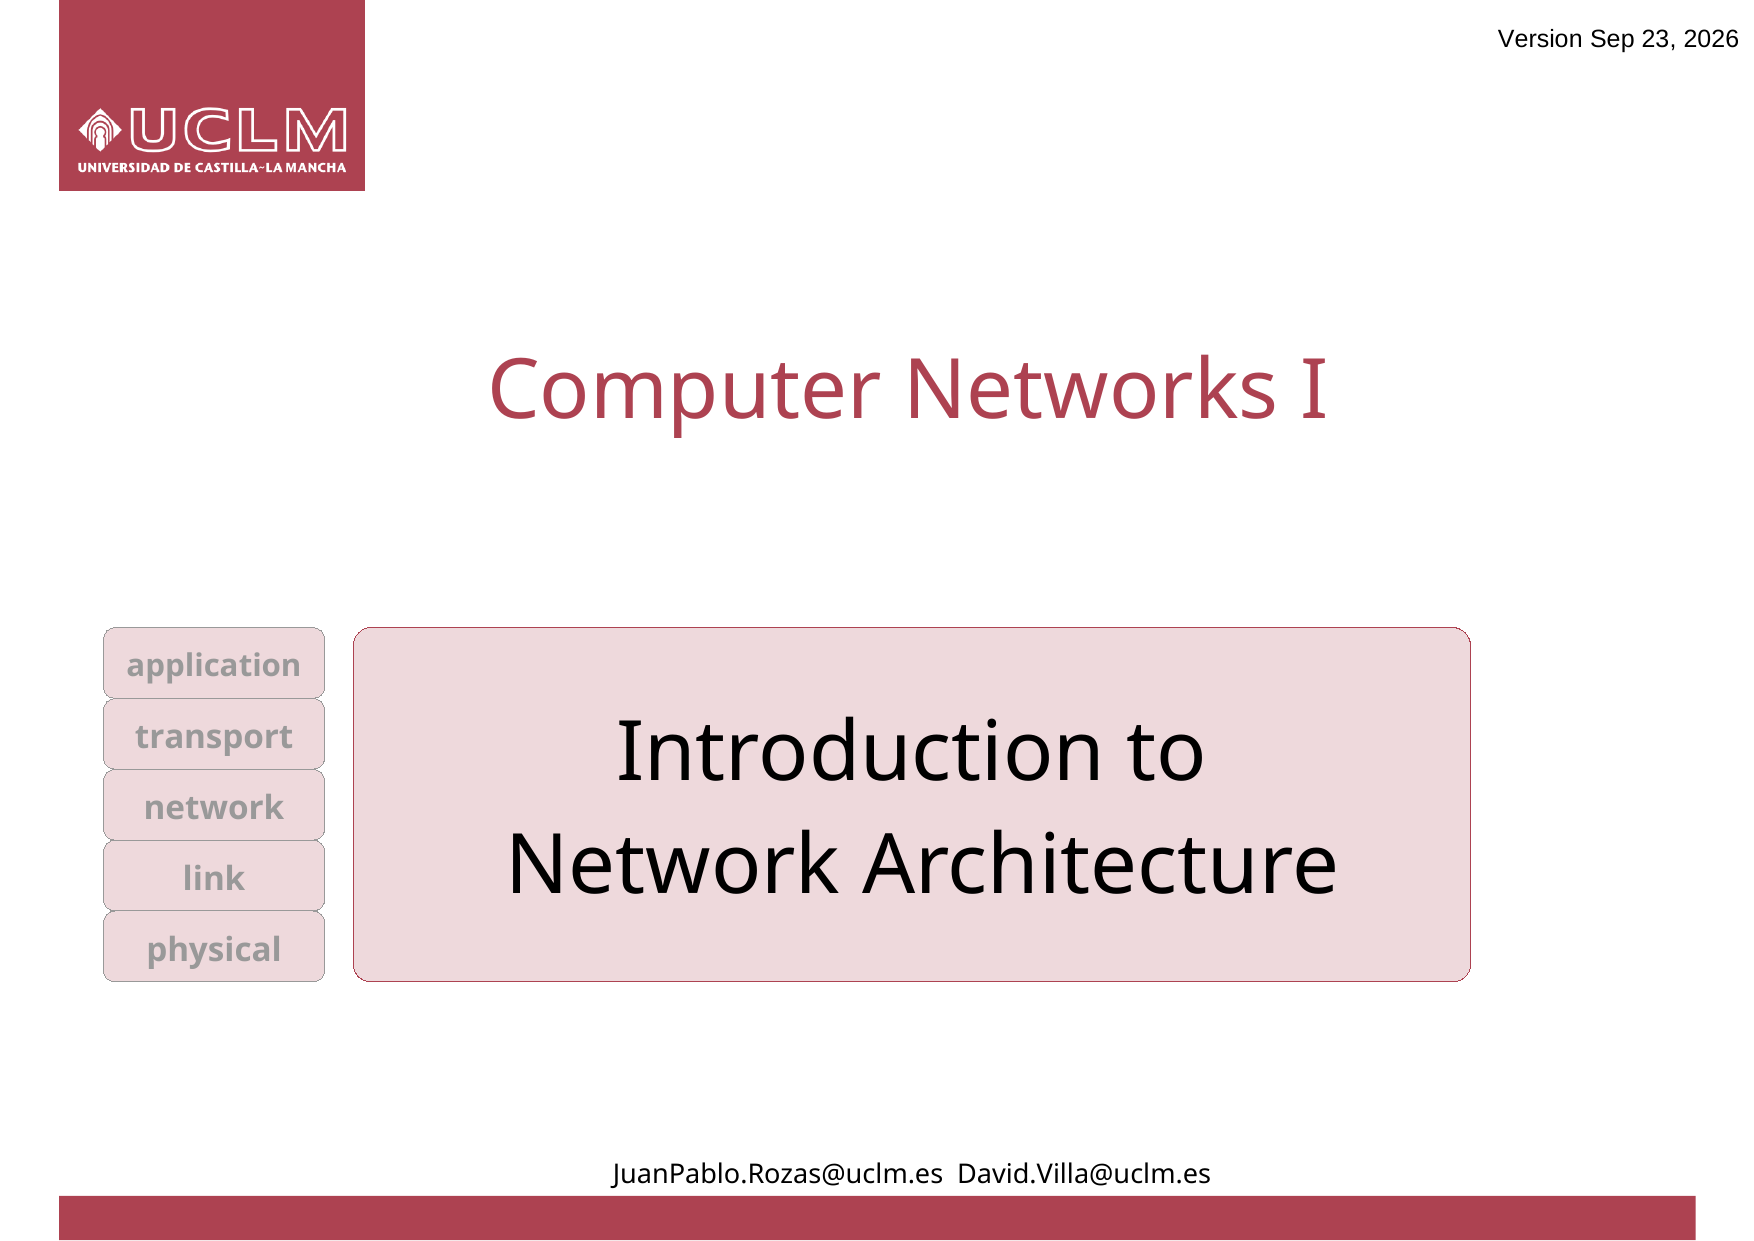

application
# Introduction to Network Architecture
transport
network
link
physical
JuanPablo.Rozas@uclm.es David.Villa@uclm.es